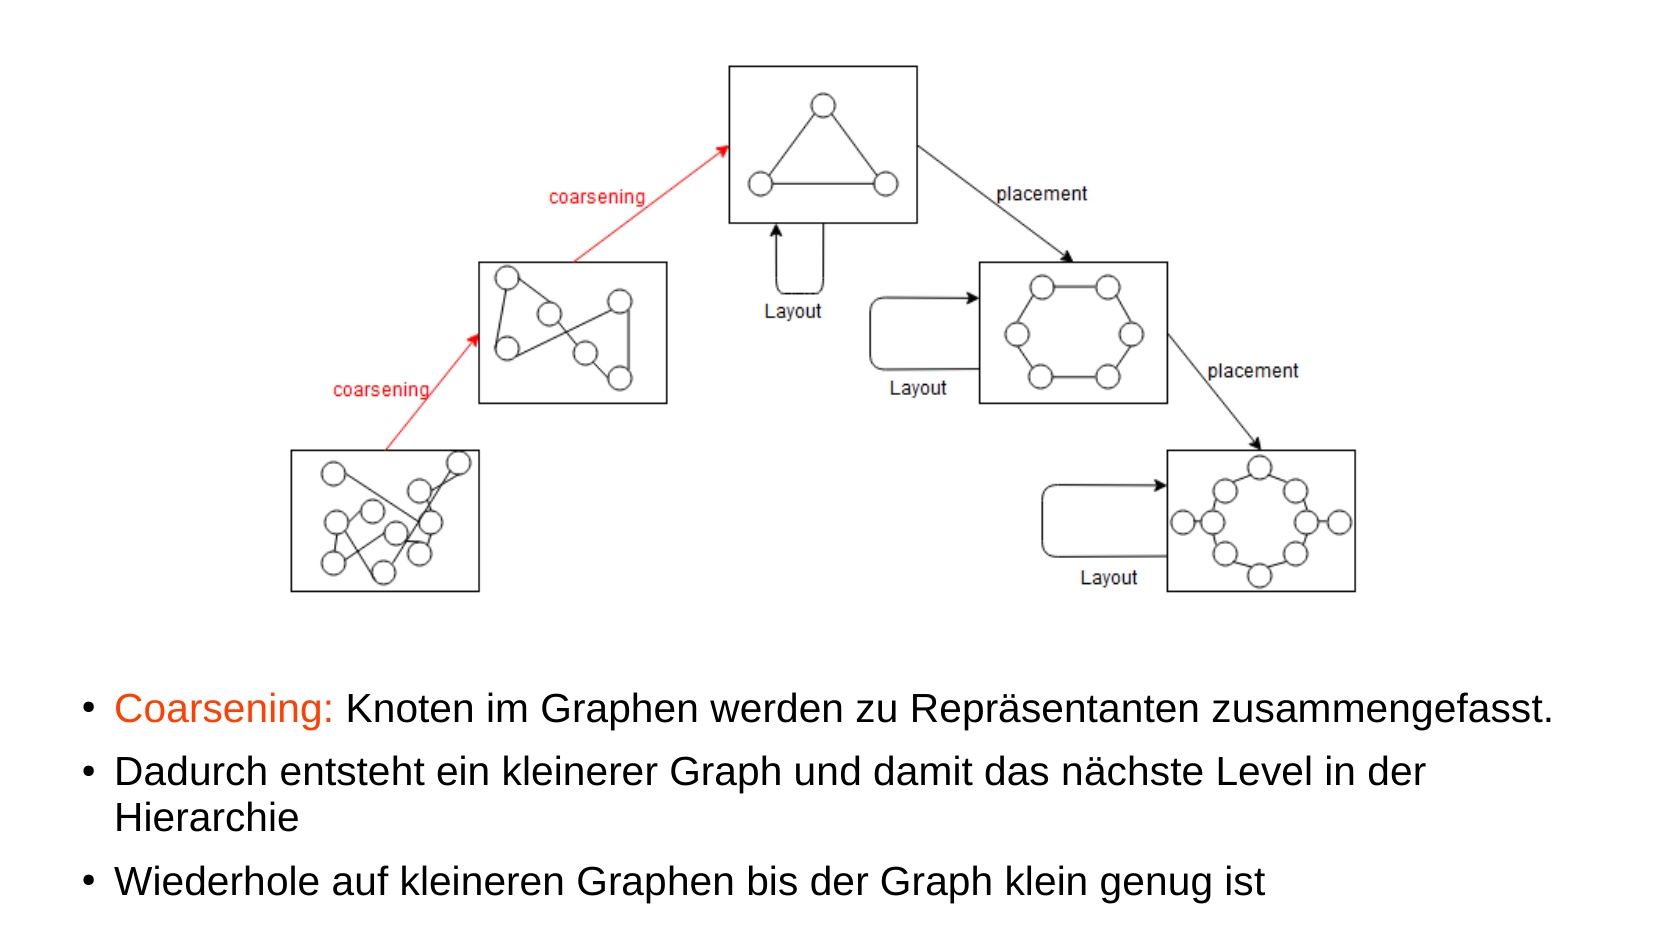

# Coarsening: Knoten im Graphen werden zu Repräsentanten zusammengefasst.
Dadurch entsteht ein kleinerer Graph und damit das nächste Level in der Hierarchie
Wiederhole auf kleineren Graphen bis der Graph klein genug ist